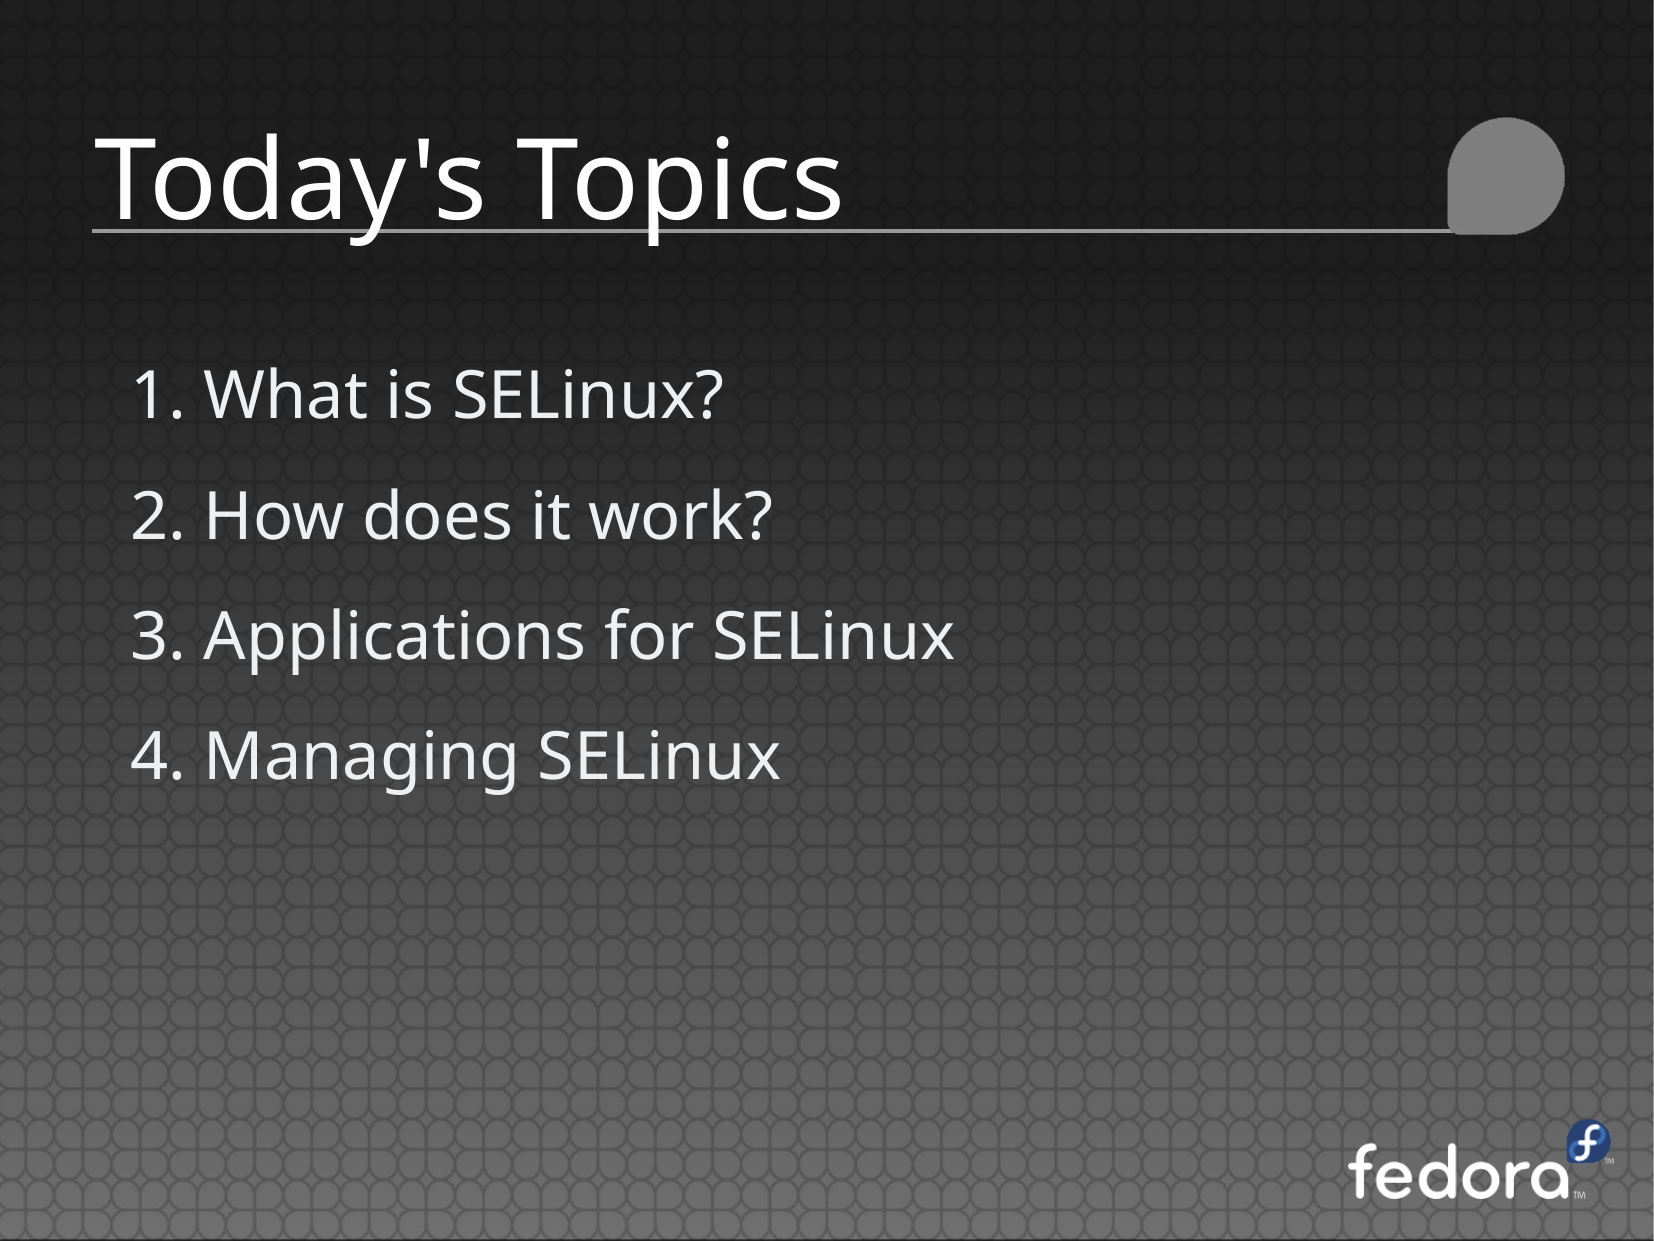

# Today's Topics
 What is SELinux?
 How does it work?
 Applications for SELinux
 Managing SELinux